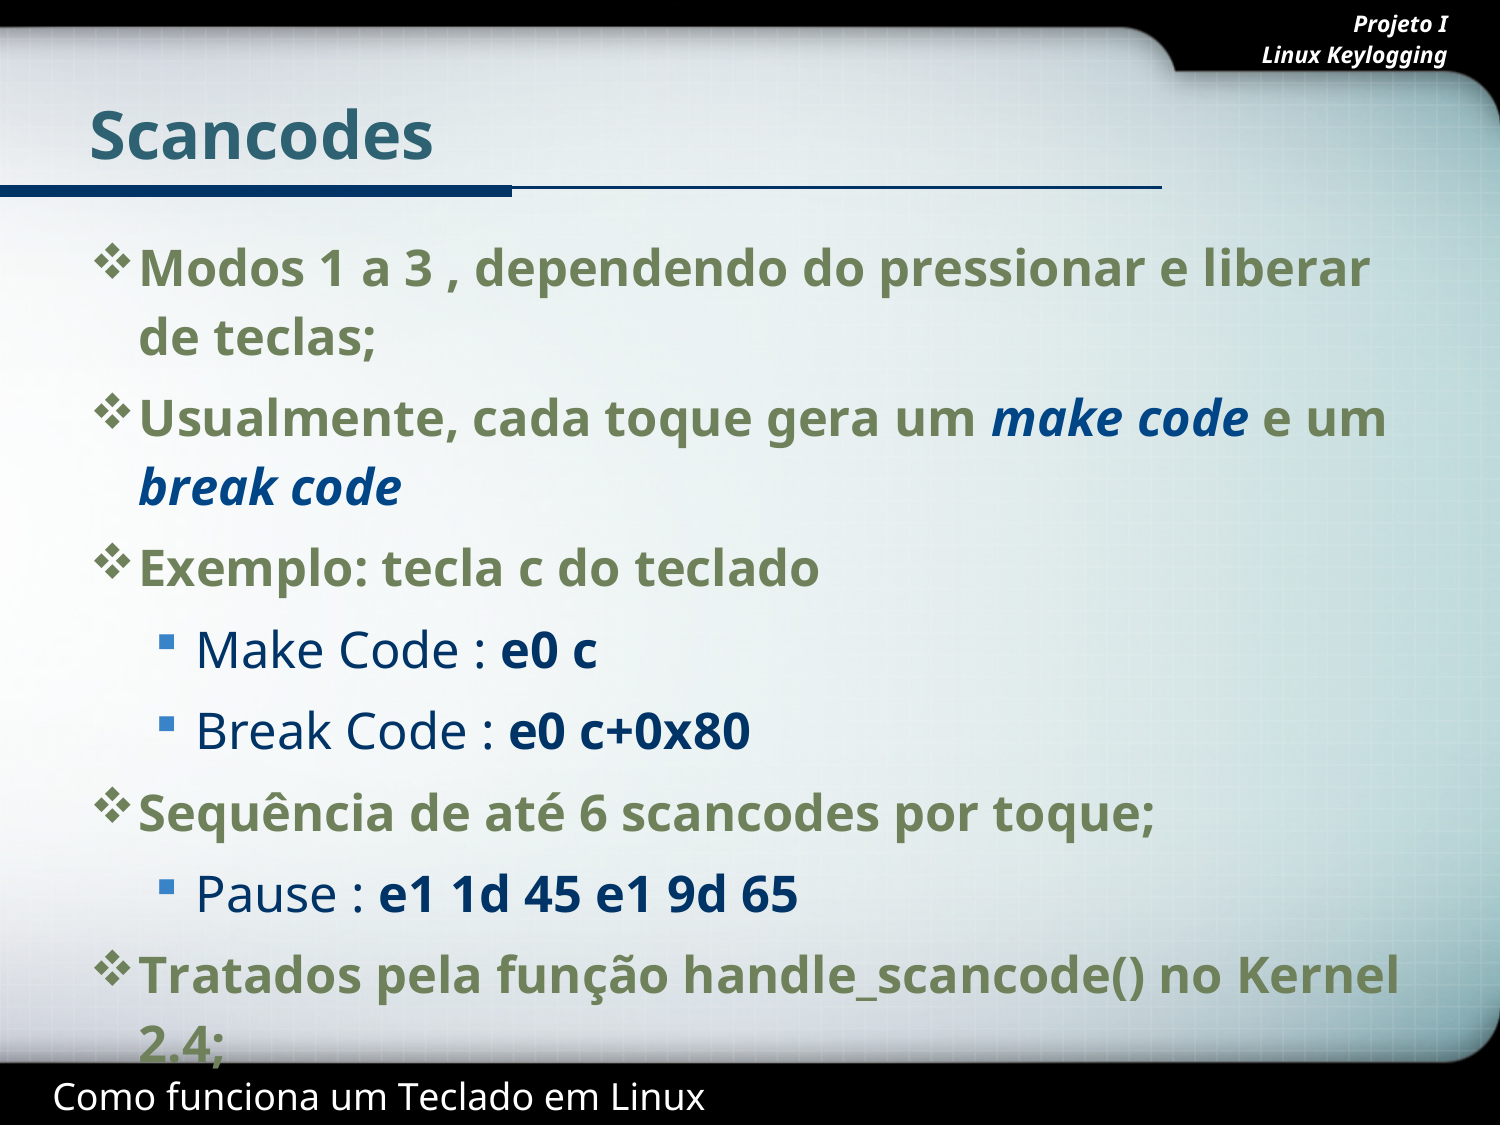

# Scancodes
Modos 1 a 3 , dependendo do pressionar e liberar de teclas;
Usualmente, cada toque gera um make code e um break code
Exemplo: tecla c do teclado
Make Code : e0 c
Break Code : e0 c+0x80
Sequência de até 6 scancodes por toque;
Pause : e1 1d 45 e1 9d 65
Tratados pela função handle_scancode() no Kernel 2.4;
Como funciona um Teclado em Linux